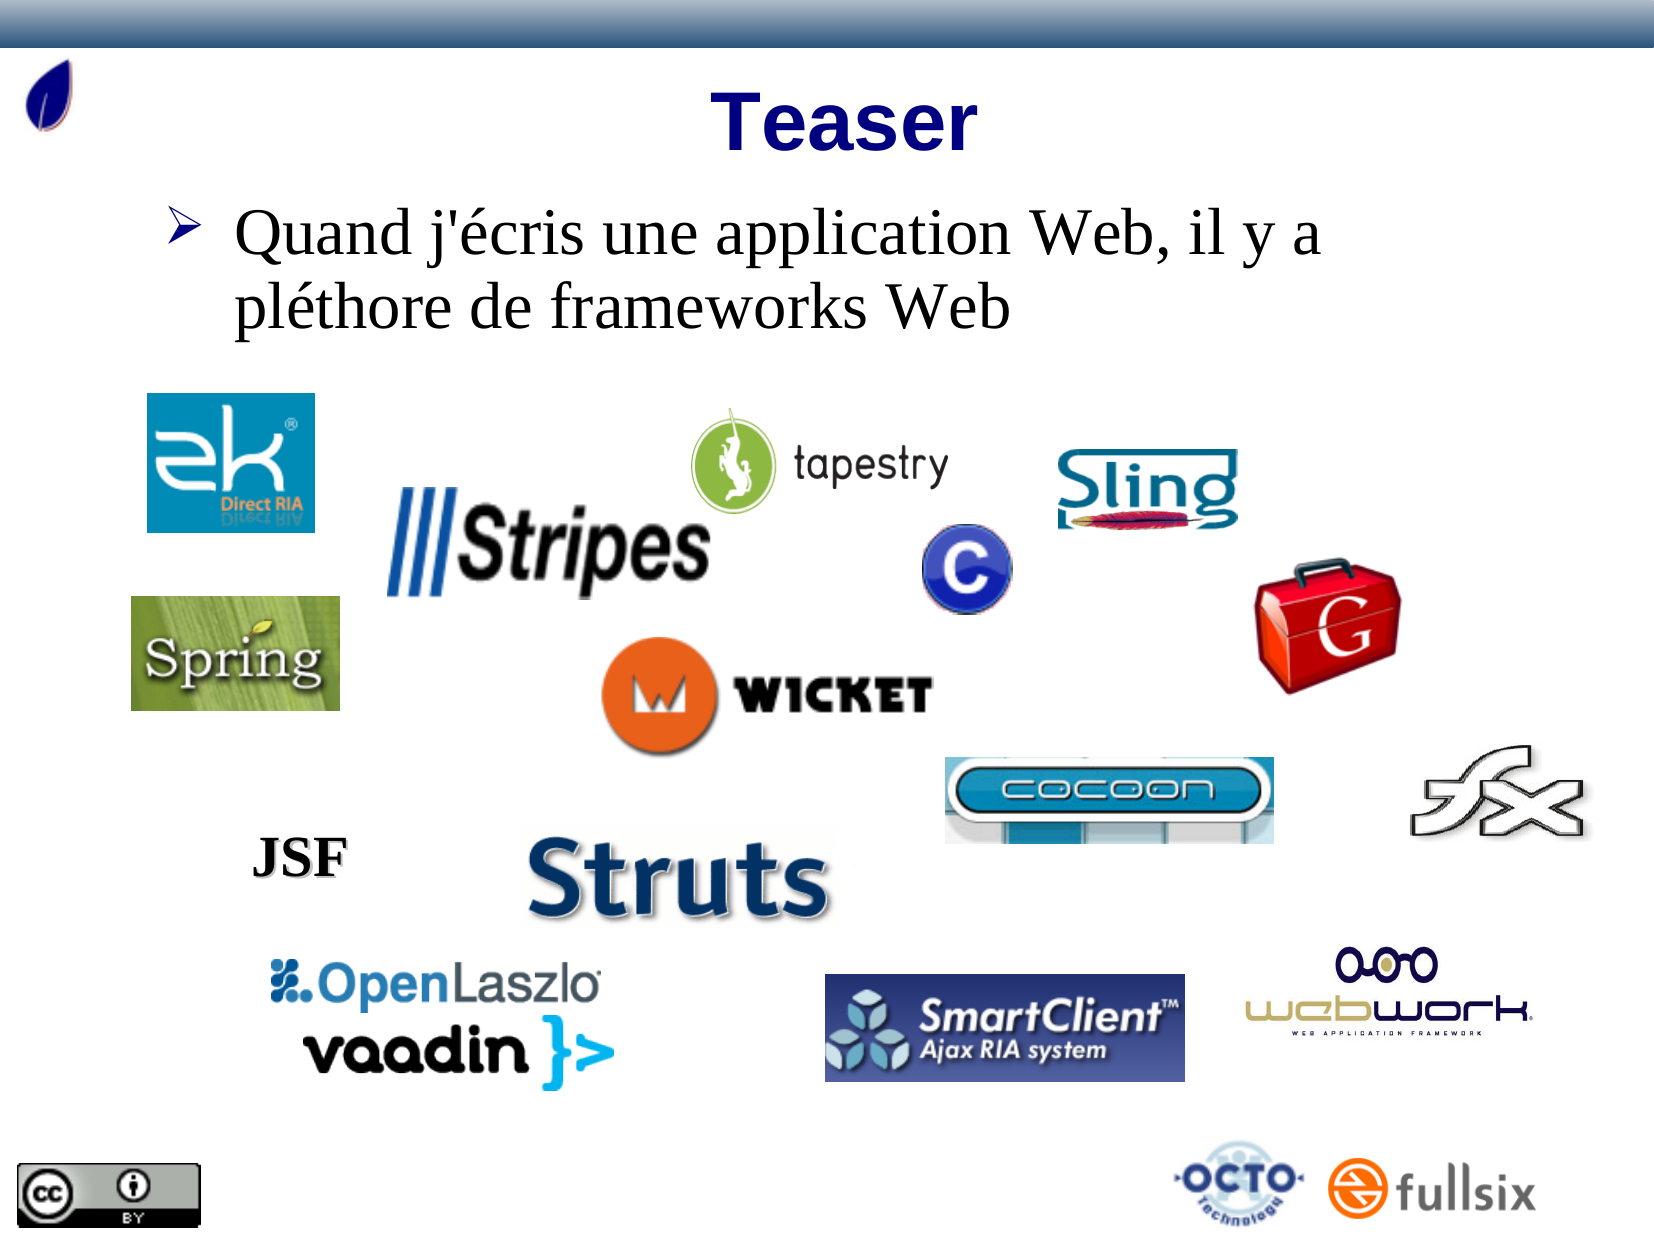

# Teaser
Quand j'écris une application Web, il y a pléthore de frameworks Web
JSF